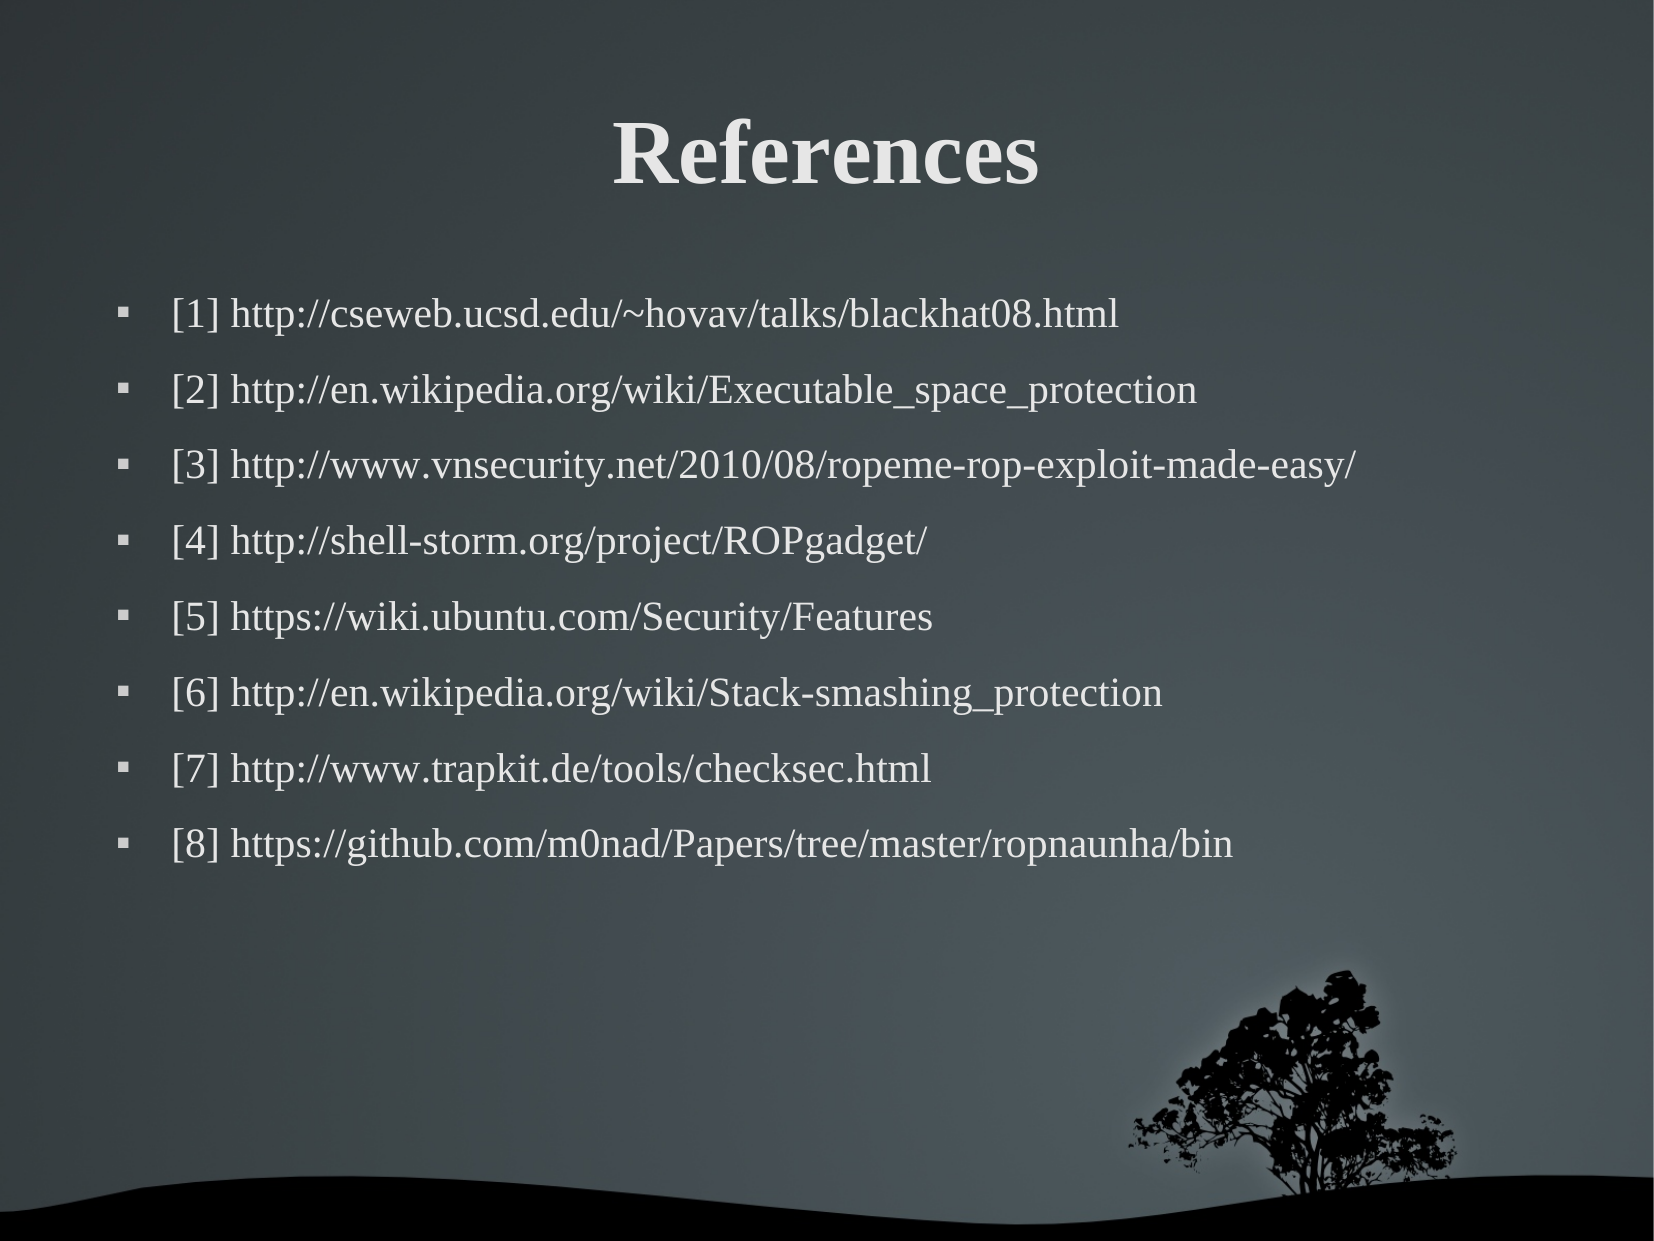

# References
[1] http://cseweb.ucsd.edu/~hovav/talks/blackhat08.html
[2] http://en.wikipedia.org/wiki/Executable_space_protection
[3] http://www.vnsecurity.net/2010/08/ropeme-rop-exploit-made-easy/
[4] http://shell-storm.org/project/ROPgadget/
[5] https://wiki.ubuntu.com/Security/Features
[6] http://en.wikipedia.org/wiki/Stack-smashing_protection
[7] http://www.trapkit.de/tools/checksec.html
[8] https://github.com/m0nad/Papers/tree/master/ropnaunha/bin